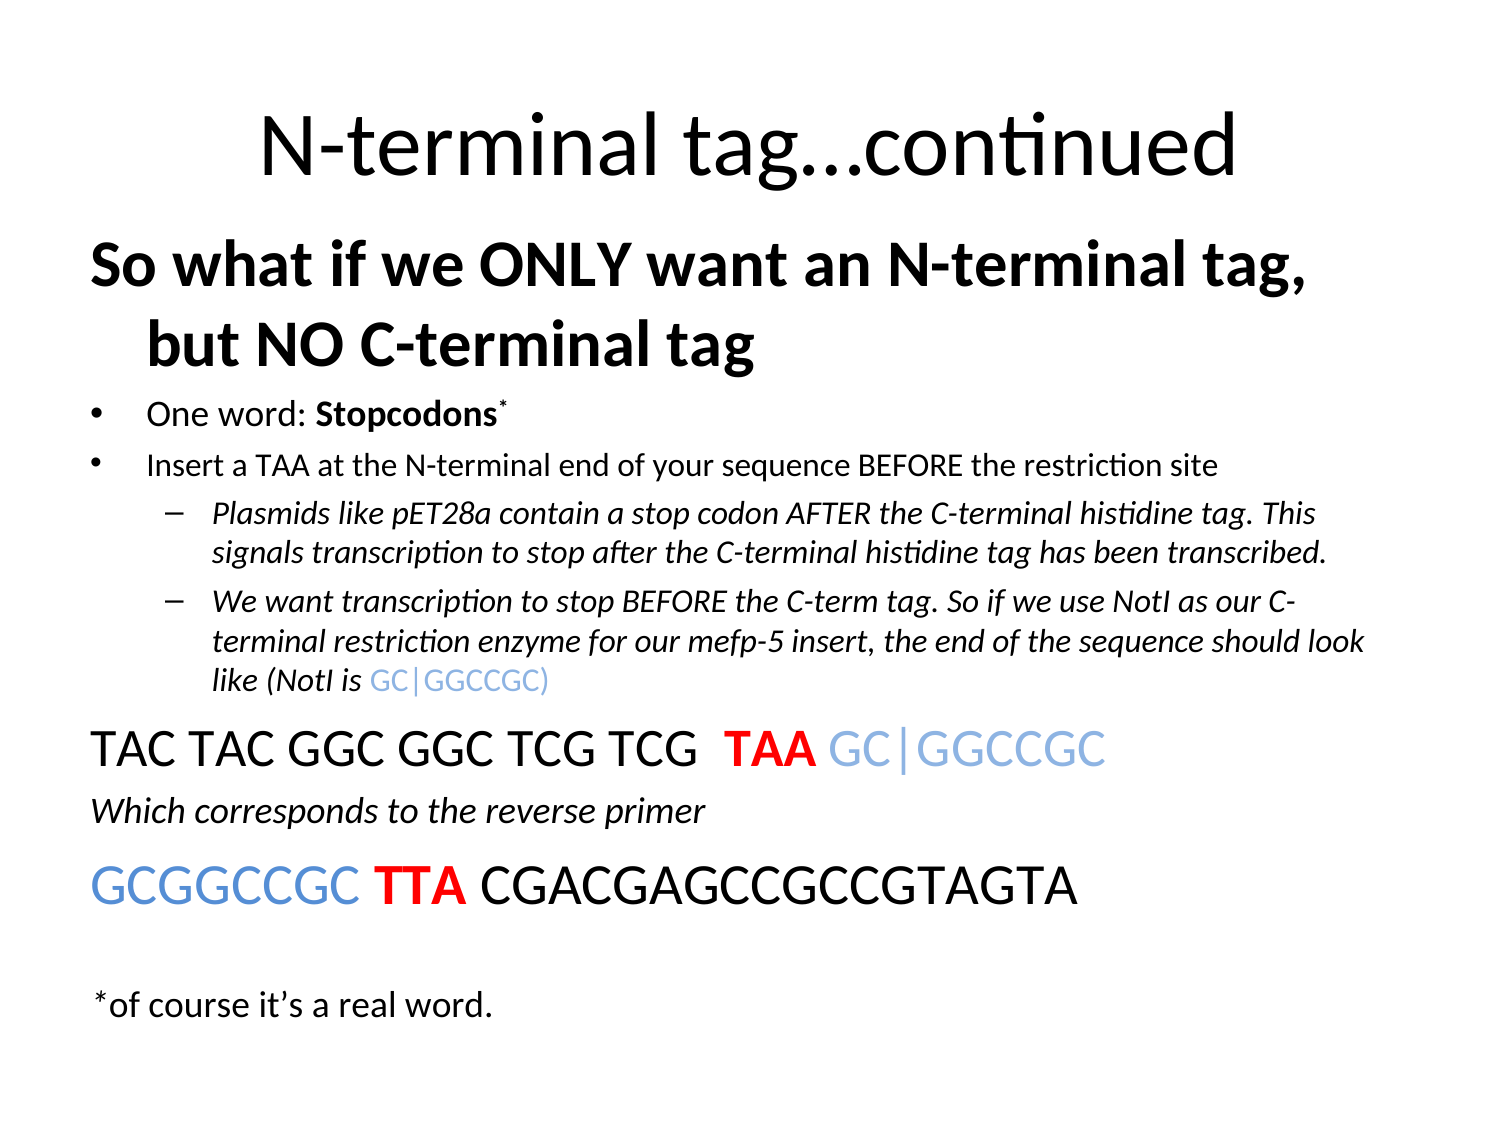

# N-terminal tag…continued
So what if we ONLY want an N-terminal tag, but NO C-terminal tag
One word: Stopcodons*
Insert a TAA at the N-terminal end of your sequence BEFORE the restriction site
Plasmids like pET28a contain a stop codon AFTER the C-terminal histidine tag. This signals transcription to stop after the C-terminal histidine tag has been transcribed.
We want transcription to stop BEFORE the C-term tag. So if we use NotI as our C-terminal restriction enzyme for our mefp-5 insert, the end of the sequence should look like (NotI is GC|GGCCGC)
TAC TAC GGC GGC TCG TCG TAA GC|GGCCGC
Which corresponds to the reverse primer
GCGGCCGC TTA CGACGAGCCGCCGTAGTA
*of course it’s a real word.